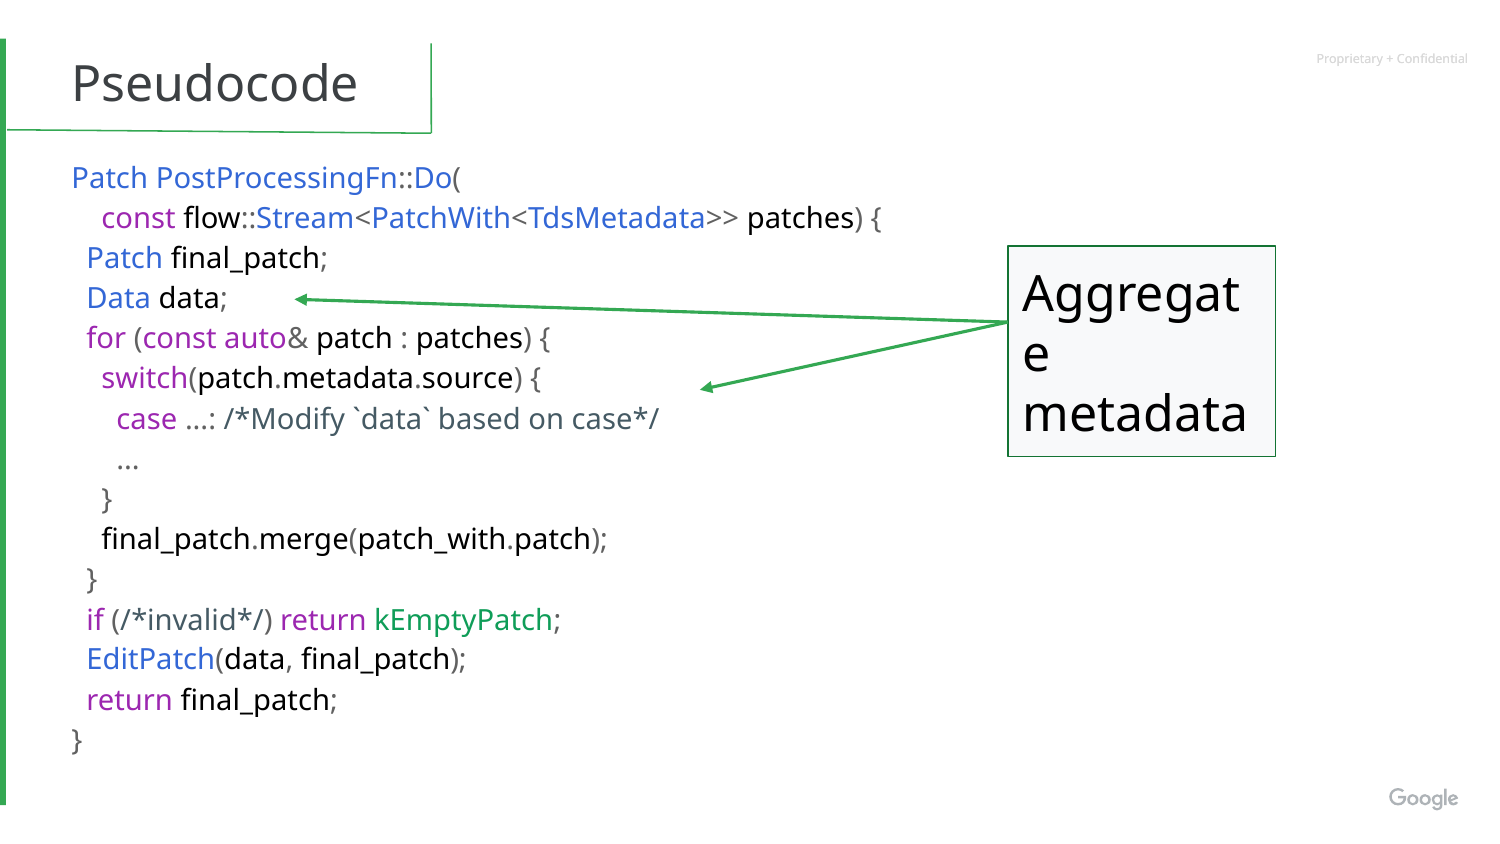

Pseudocode
# Patch PostProcessingFn::Do(
 const flow::Stream<PatchWith<TdsMetadata>> patches) {
 Patch final_patch;
 Data data;
 for (const auto& patch : patches) {
 switch(patch.metadata.source) {
 case ...: /*Modify `data` based on case*/
 ...
 }
 final_patch.merge(patch_with.patch);
 }
 if (/*invalid*/) return kEmptyPatch;
 EditPatch(data, final_patch);
 return final_patch;
}
Aggregate metadata